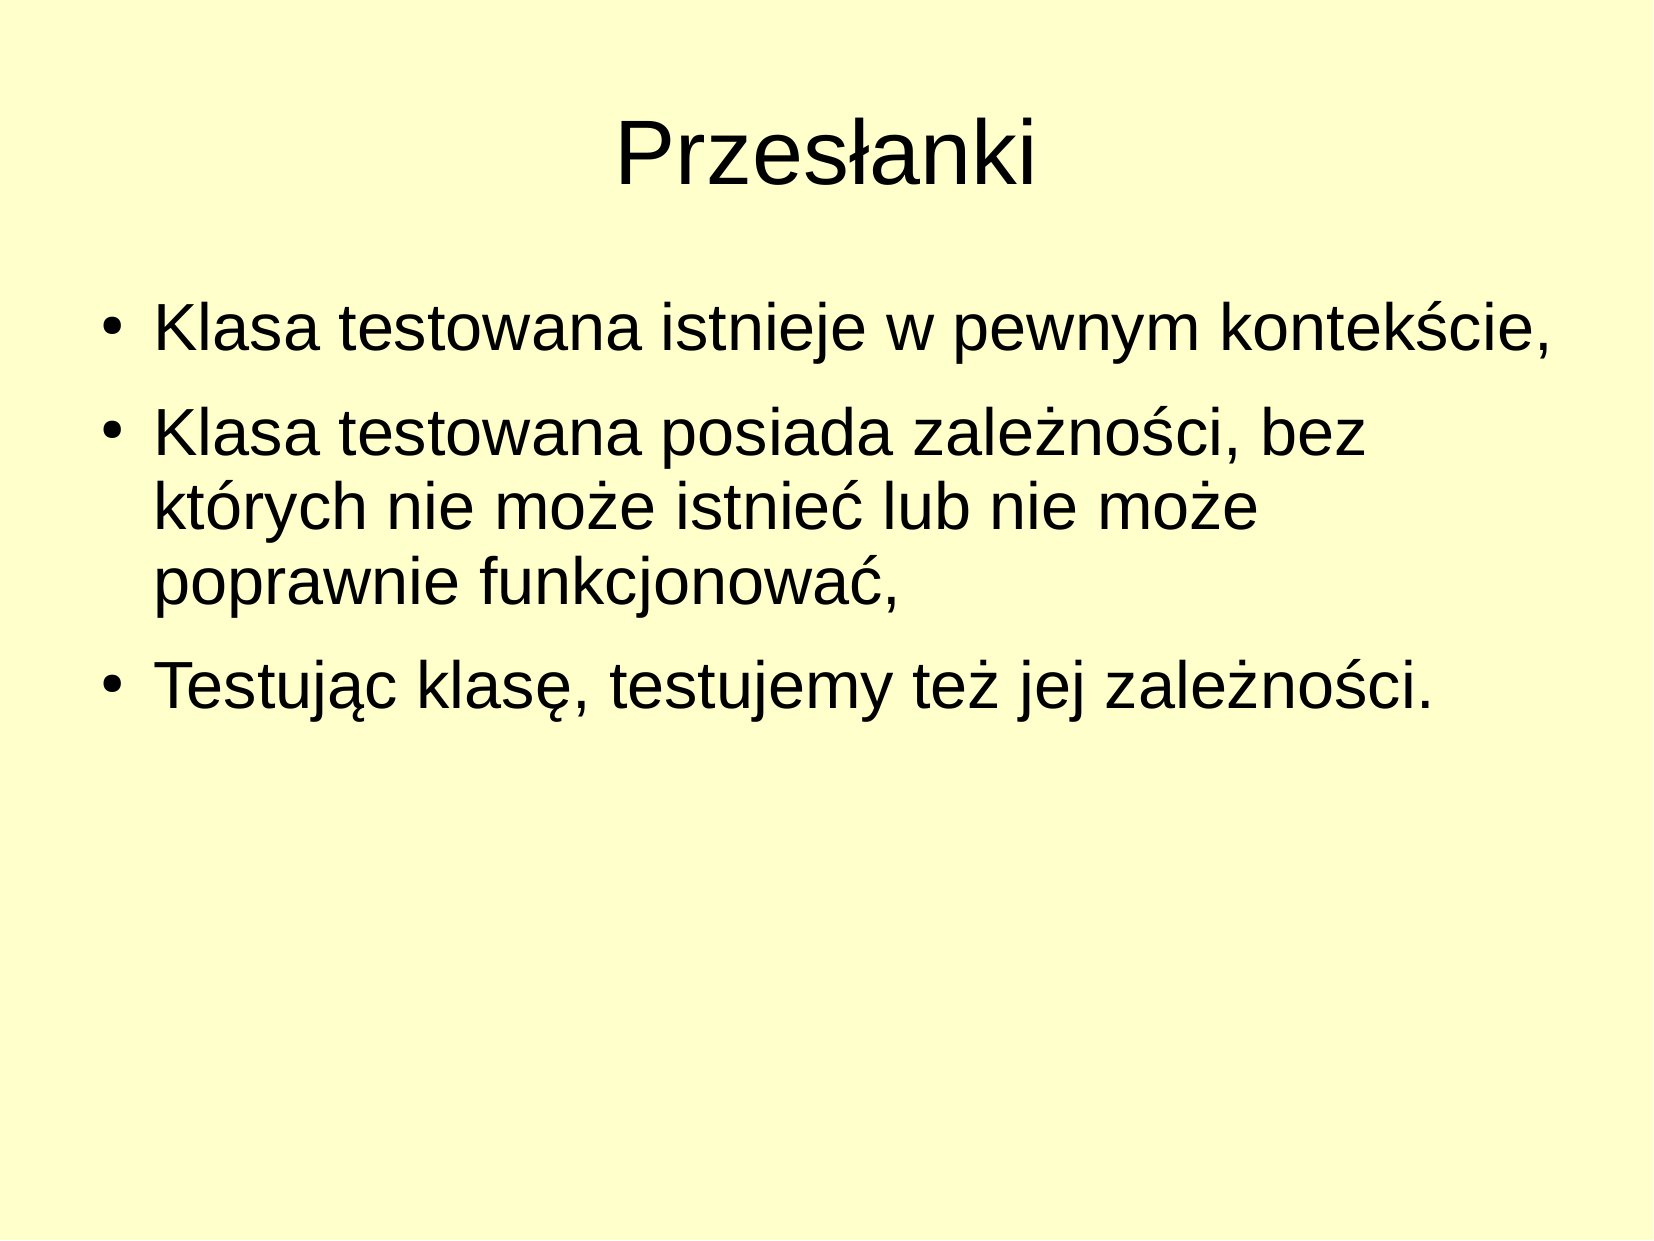

# Przesłanki
Klasa testowana istnieje w pewnym kontekście,
Klasa testowana posiada zależności, bez których nie może istnieć lub nie może poprawnie funkcjonować,
Testując klasę, testujemy też jej zależności.